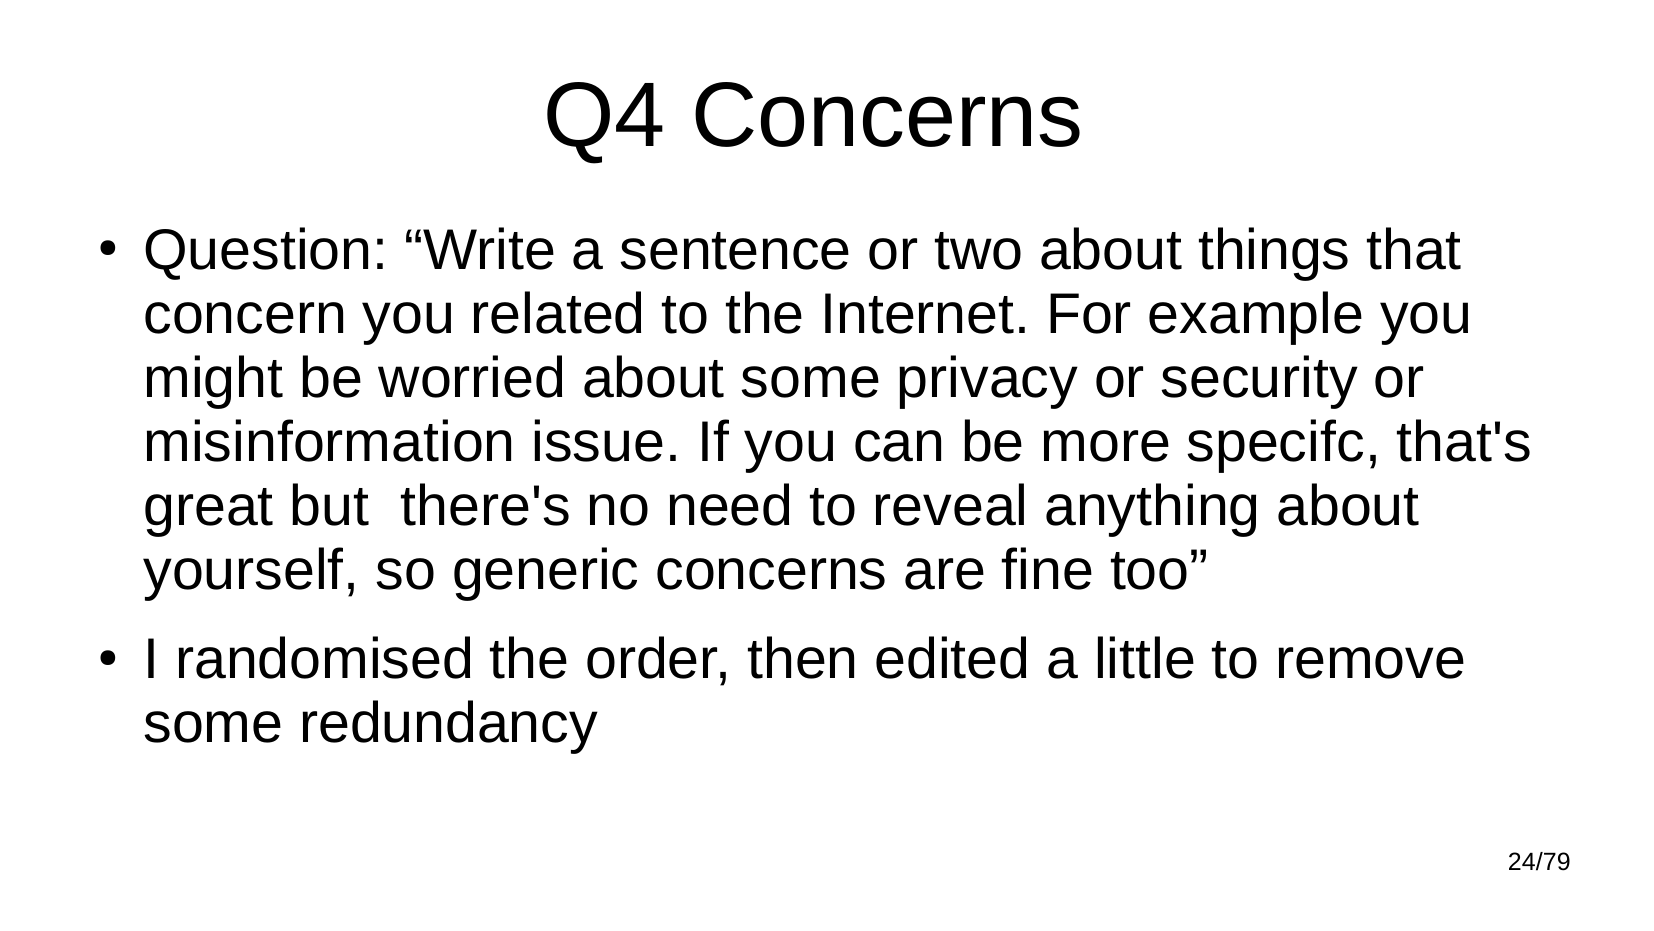

# Q4 Concerns
Question: “Write a sentence or two about things that concern you related to the Internet. For example you might be worried about some privacy or security or misinformation issue. If you can be more specifc, that's great but there's no need to reveal anything about yourself, so generic concerns are fine too”
I randomised the order, then edited a little to remove some redundancy
24